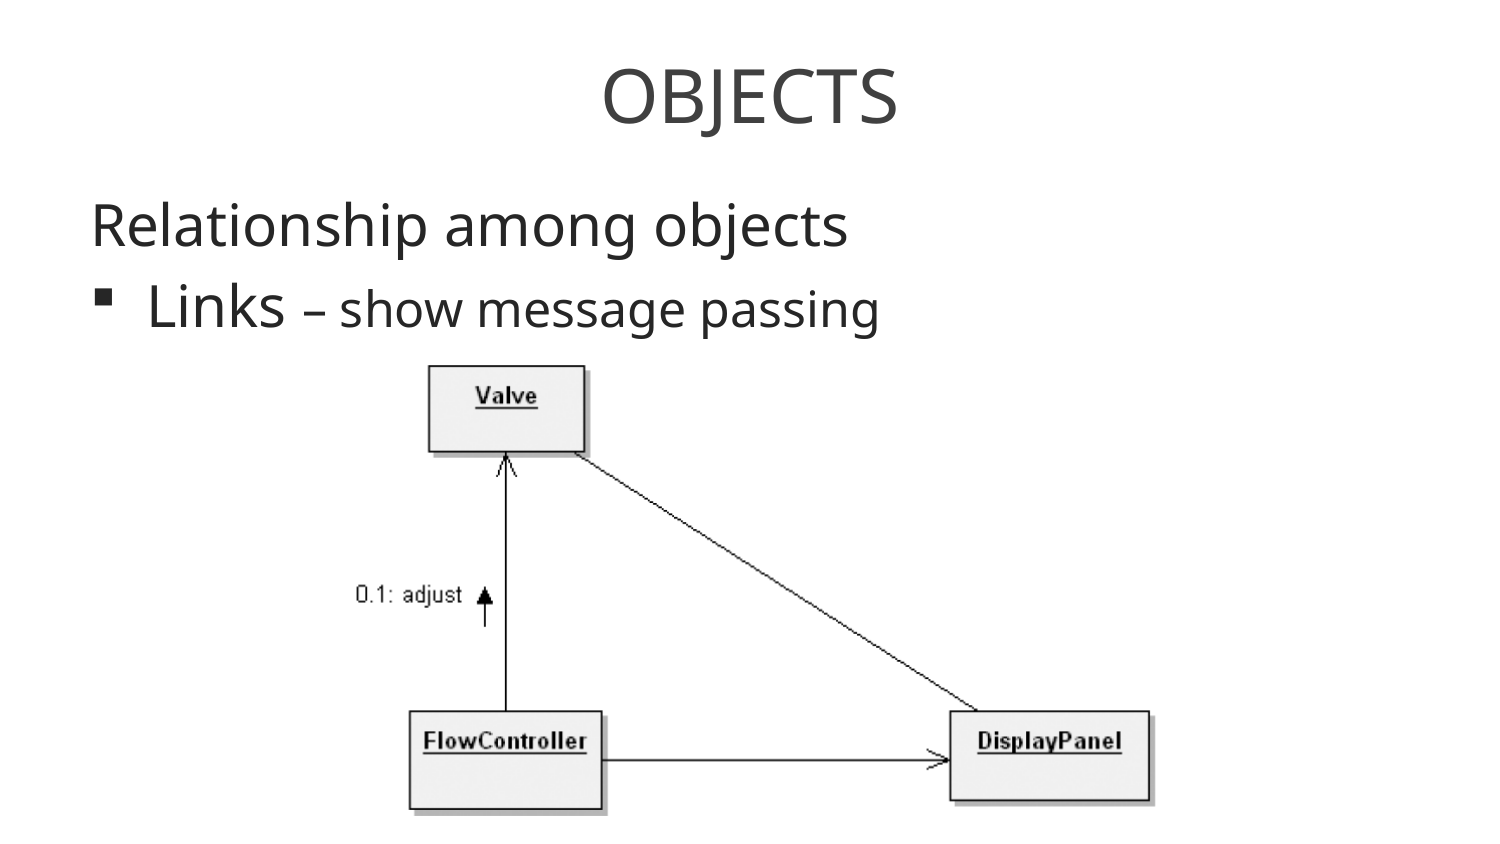

# objects
Relationship among objects
Links – show message passing